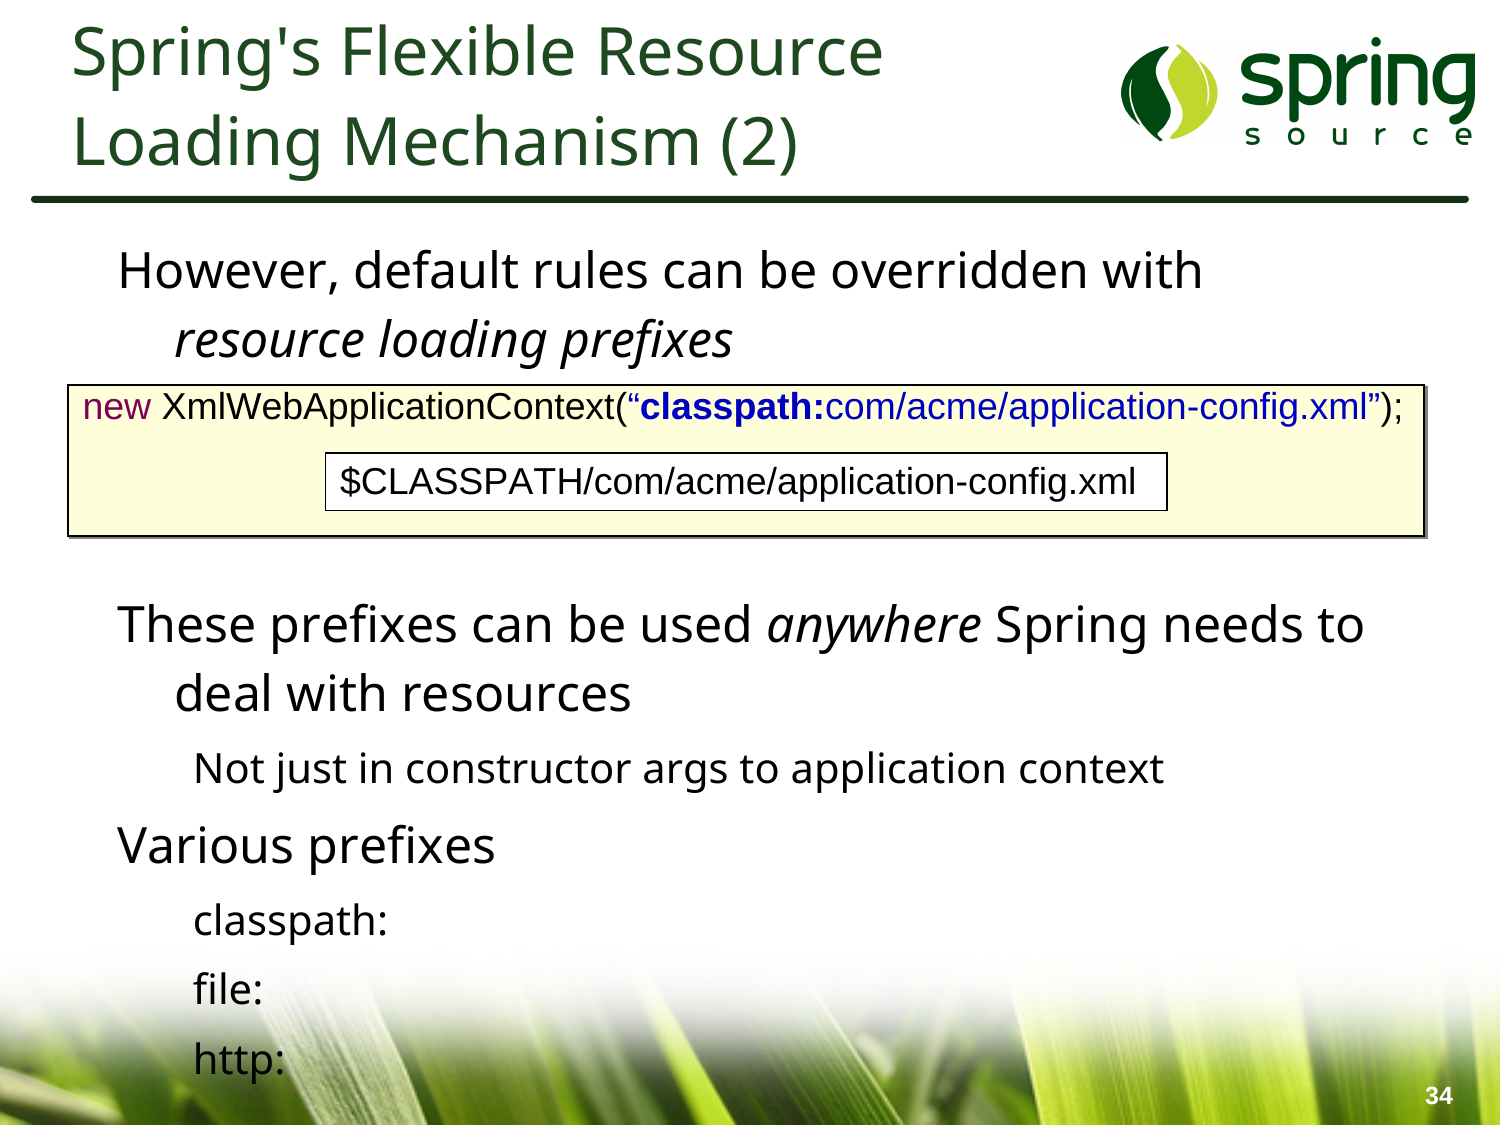

# Spring's Flexible Resource Loading Mechanism (2)
However, default rules can be overridden with resource loading prefixes
These prefixes can be used anywhere Spring needs to deal with resources
Not just in constructor args to application context
Various prefixes
classpath:
file:
http:
new XmlWebApplicationContext(“classpath:com/acme/application-config.xml”);
$CLASSPATH/com/acme/application-config.xml